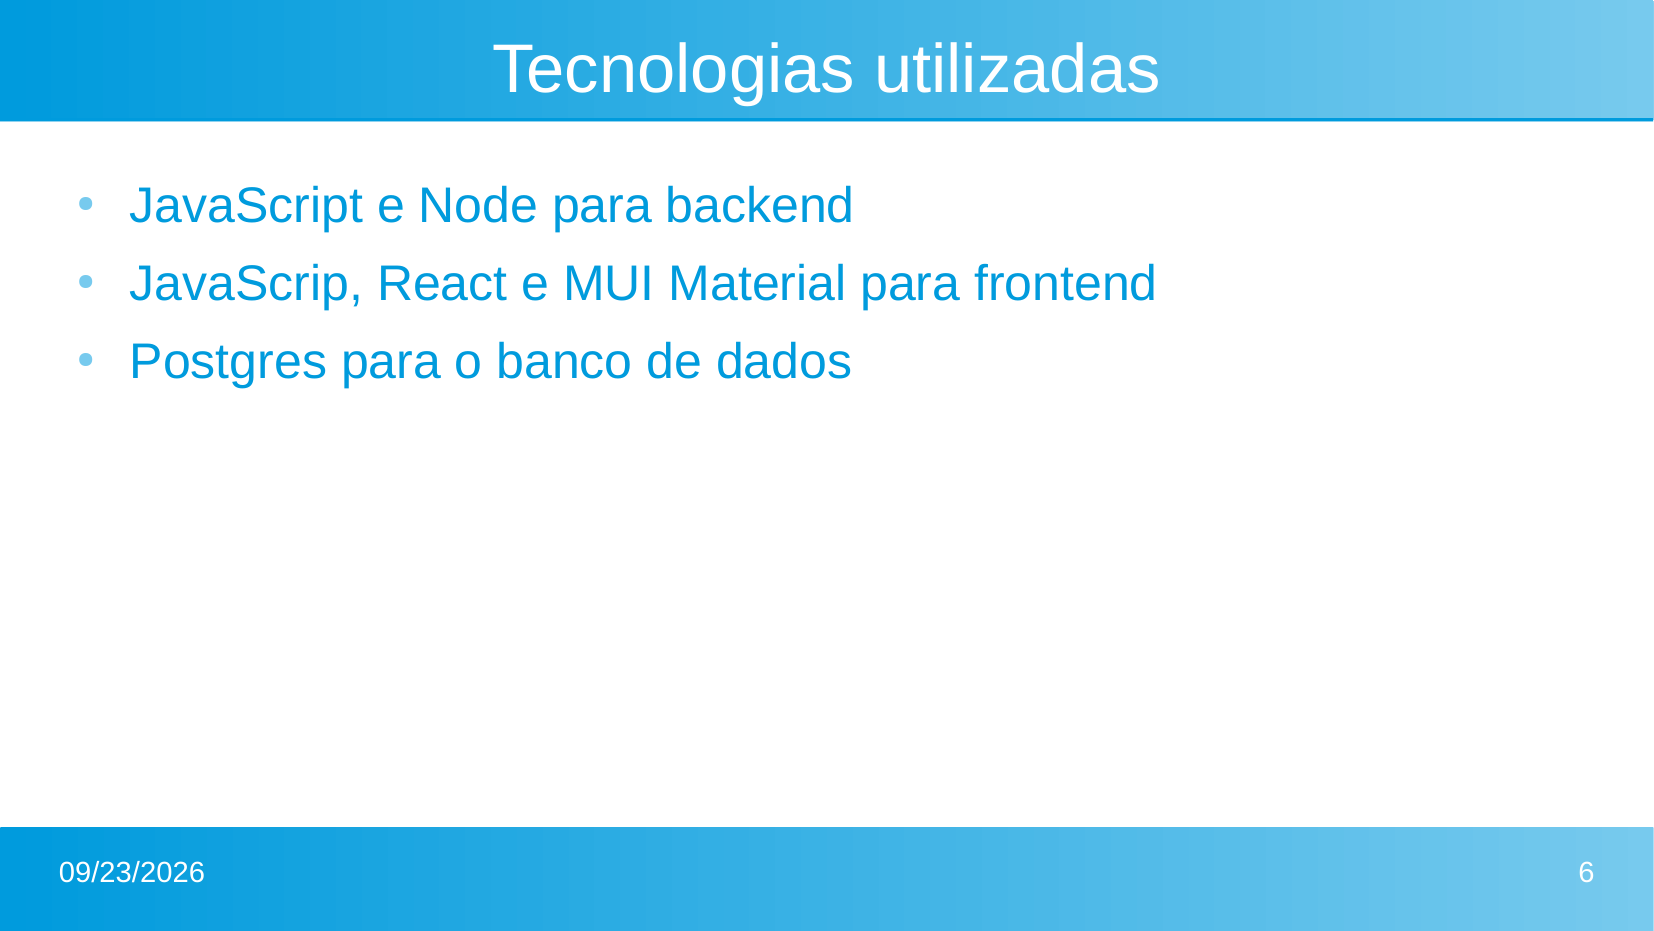

# Tecnologias utilizadas
JavaScript e Node para backend
JavaScrip, React e MUI Material para frontend
Postgres para o banco de dados
6